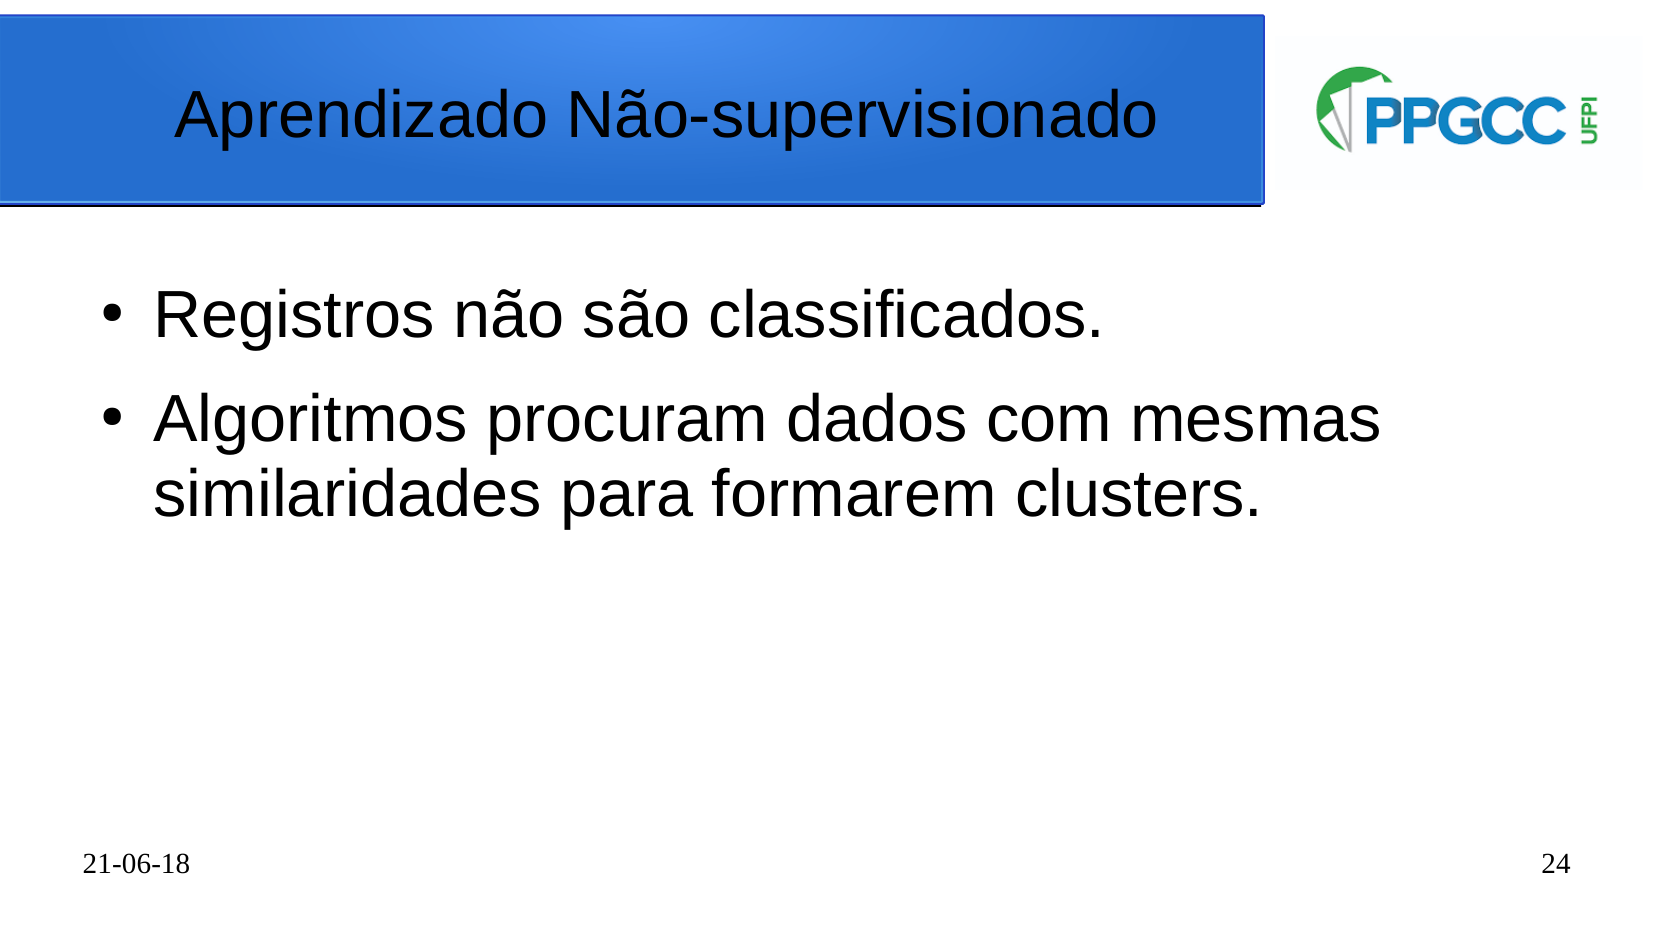

# Aprendizado Não-supervisionado
Registros não são classificados.
Algoritmos procuram dados com mesmas similaridades para formarem clusters.
21-06-18
24